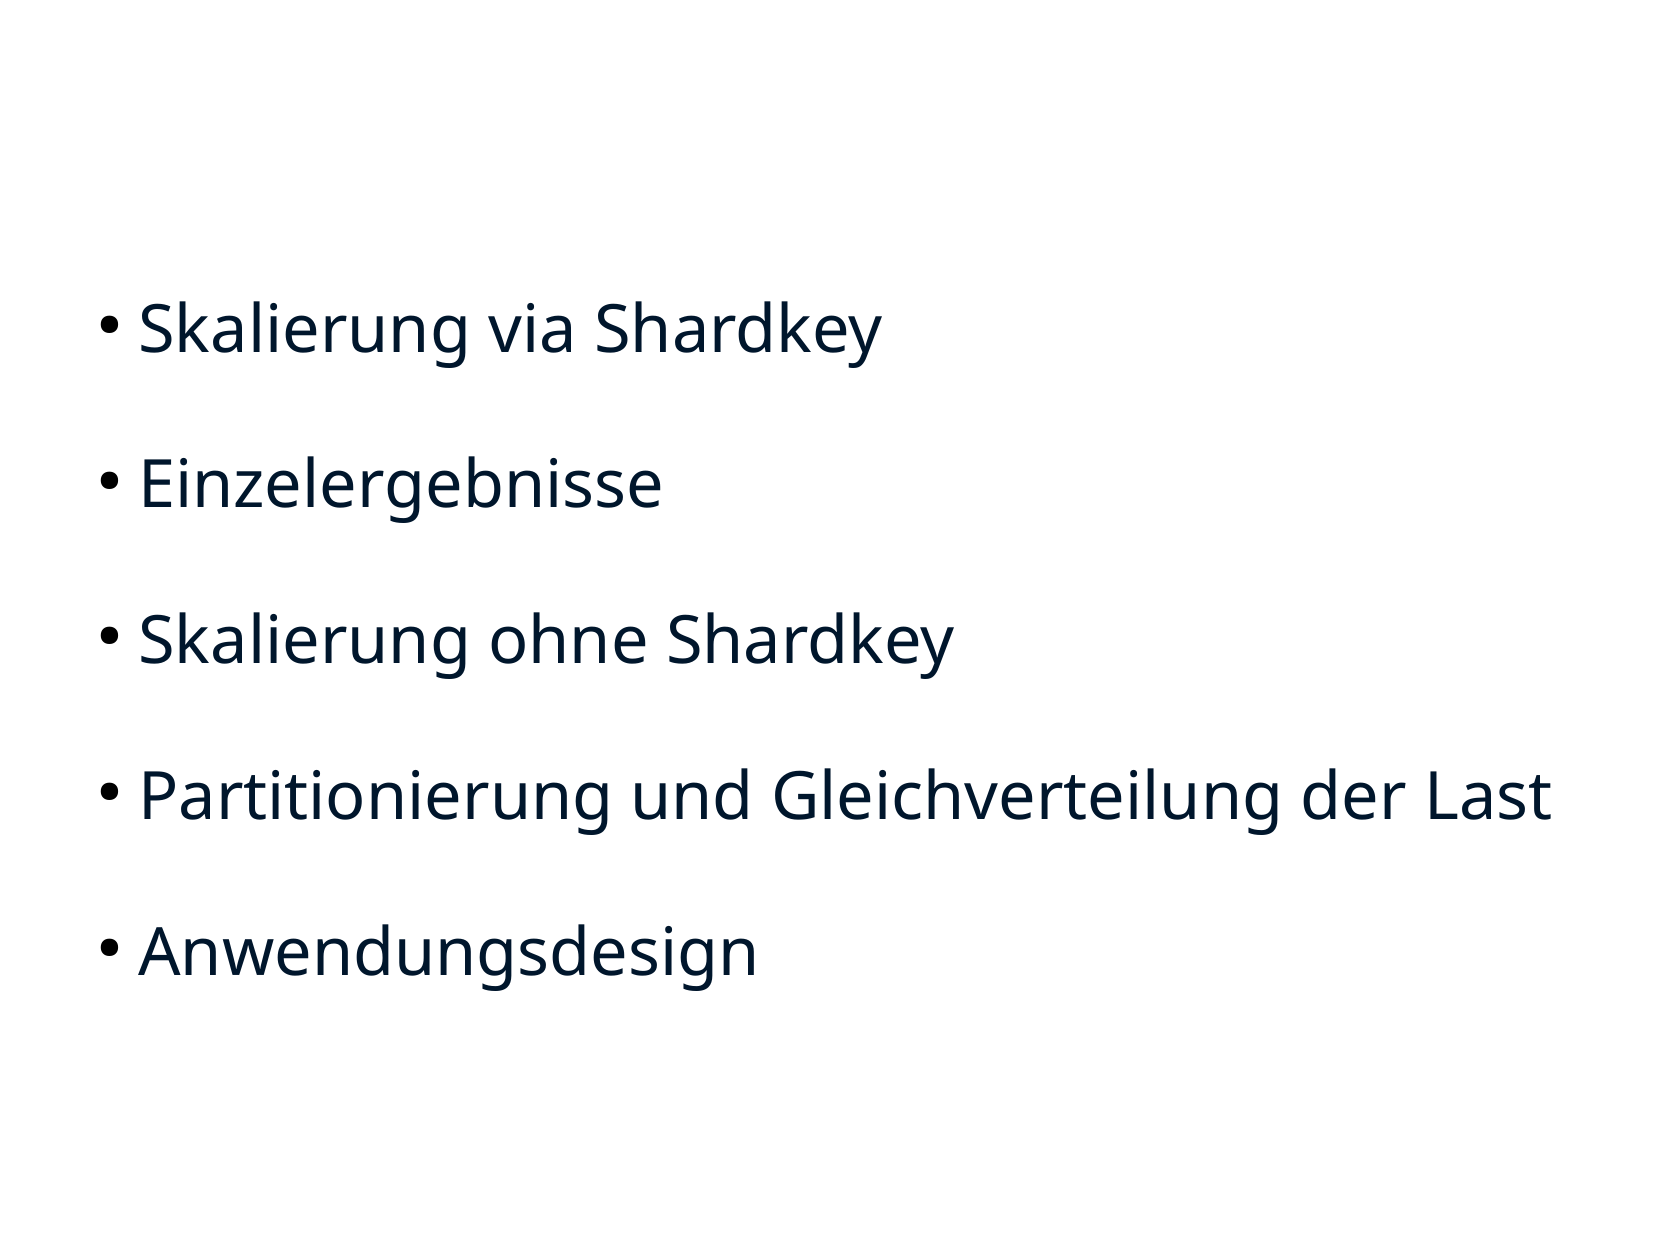

Skalierung via Shardkey
 Einzelergebnisse
 Skalierung ohne Shardkey
 Partitionierung und Gleichverteilung der Last
 Anwendungsdesign